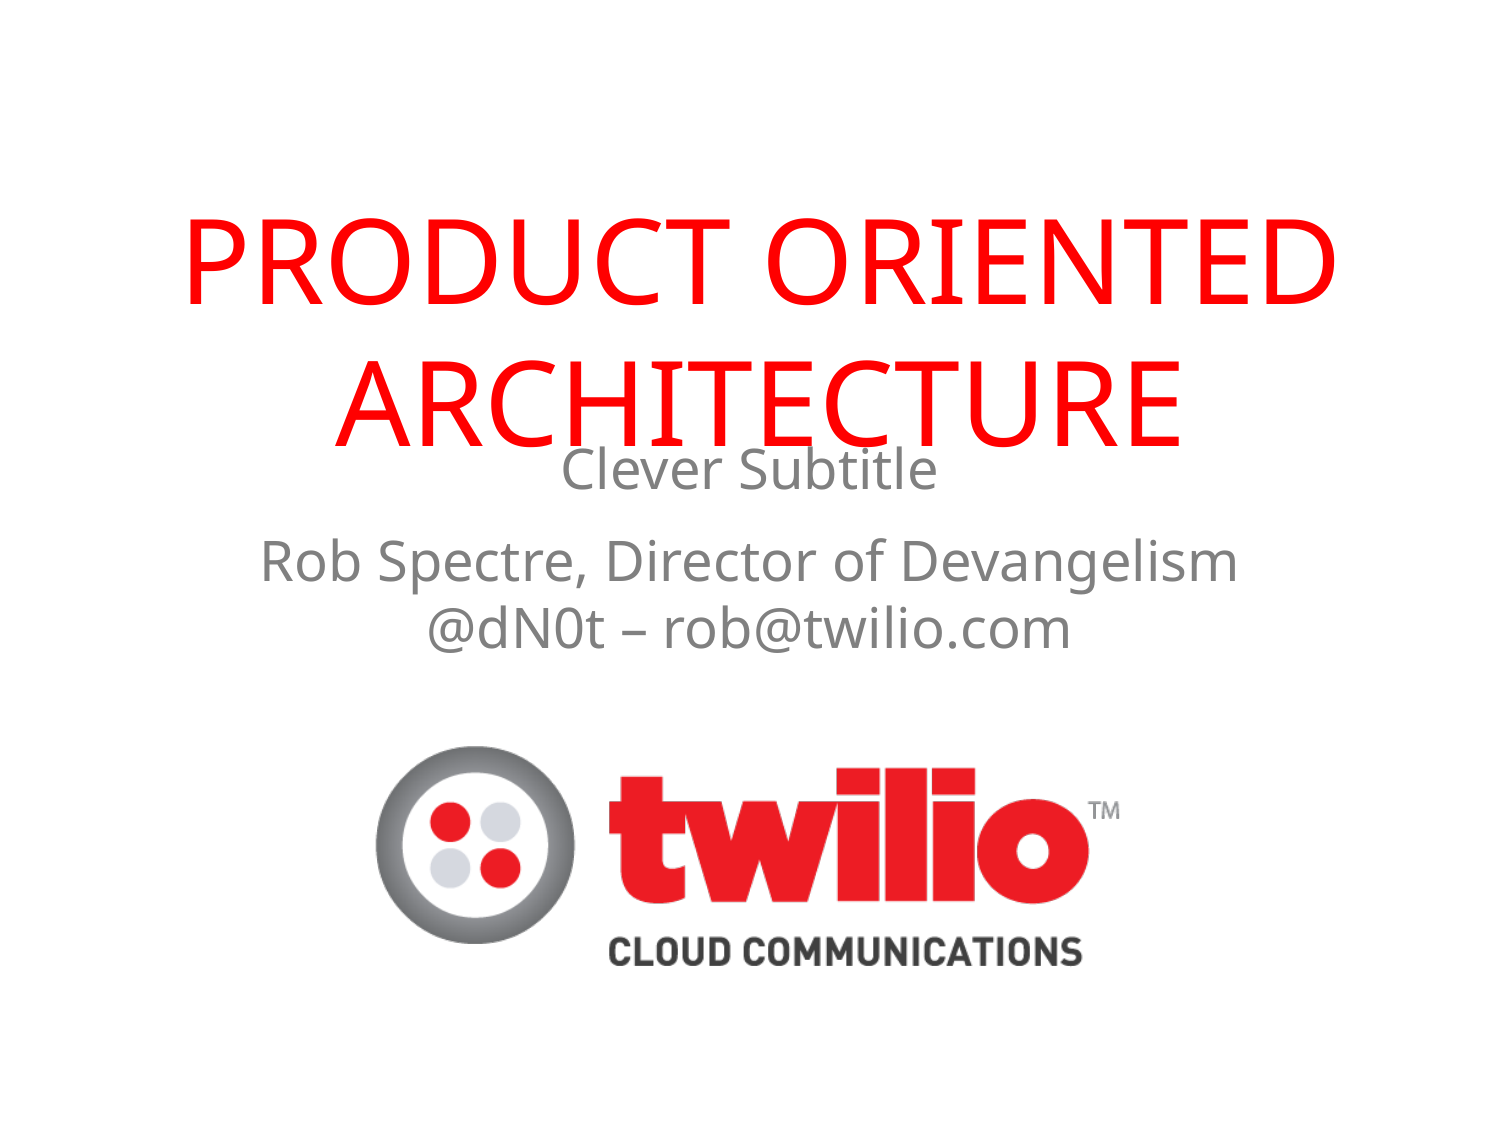

# PRODUCT ORIENTED ARCHITECTURE
Clever Subtitle
Rob Spectre, Director of Devangelism
@dN0t – rob@twilio.com